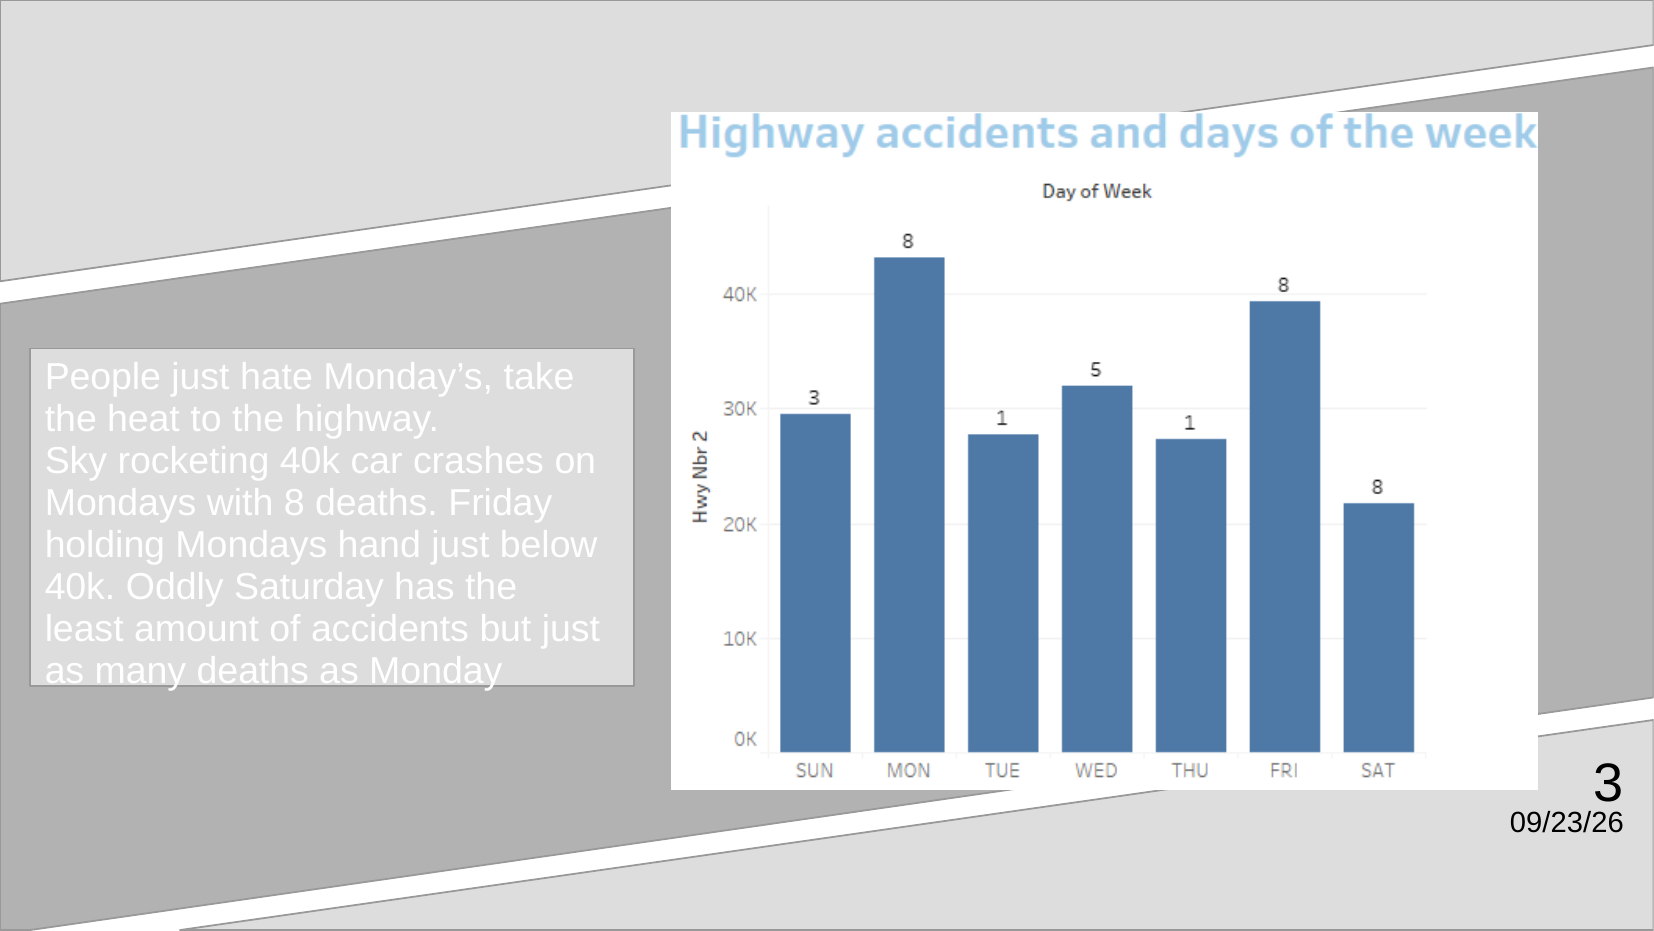

People just hate Monday’s, take the heat to the highway. Sky rocketing 40k car crashes on Mondays with 8 deaths. Friday holding Mondays hand just below 40k. Oddly Saturday has the
least amount of accidents but just as many deaths as Monday
3